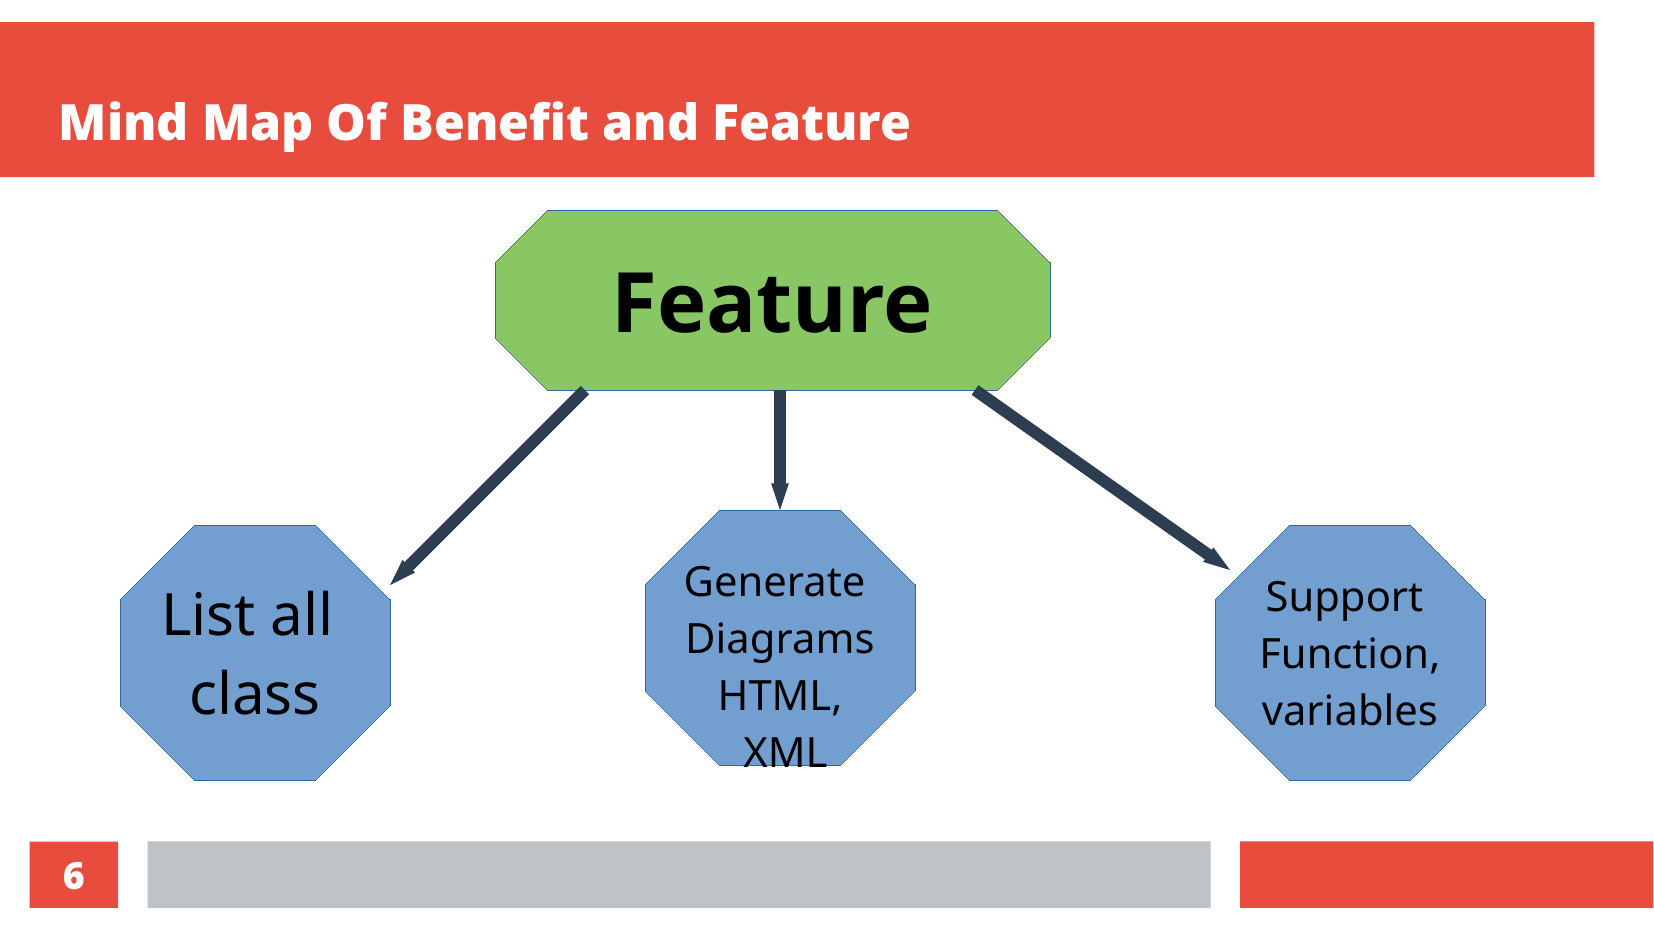

# Mind Map Of Benefit and Feature
Feature
Generate
Diagrams
HTML,
 XML
List all
class
Support
Function,
variables
6